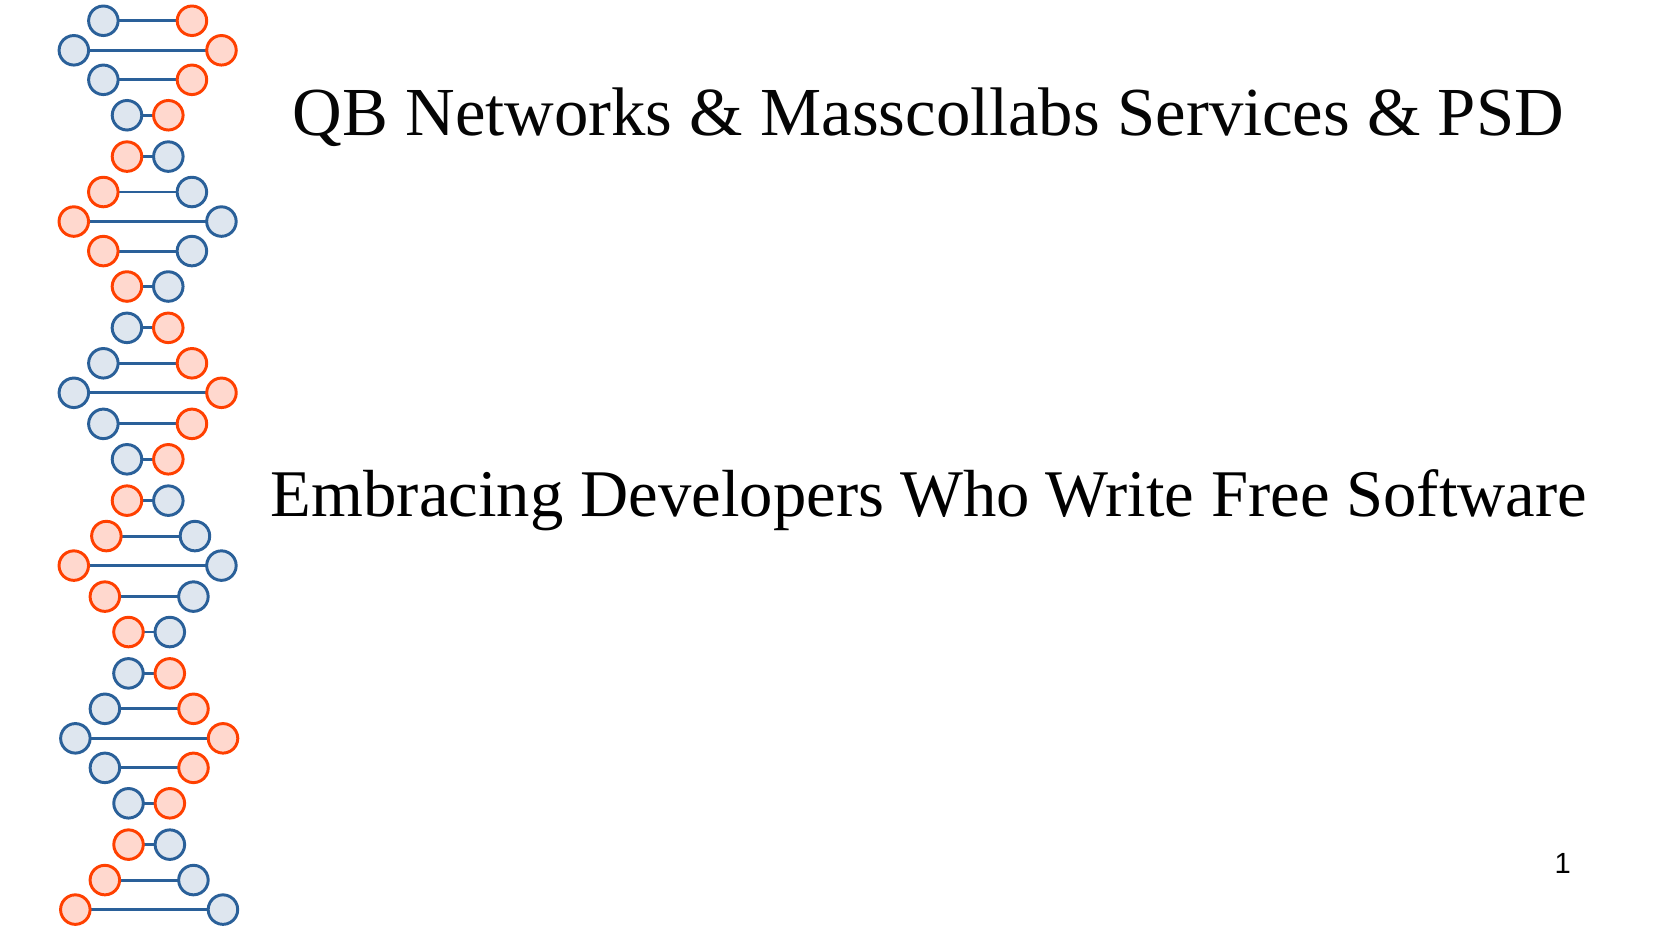

# QB Networks & Masscollabs Services & PSD
Embracing Developers Who Write Free Software
1